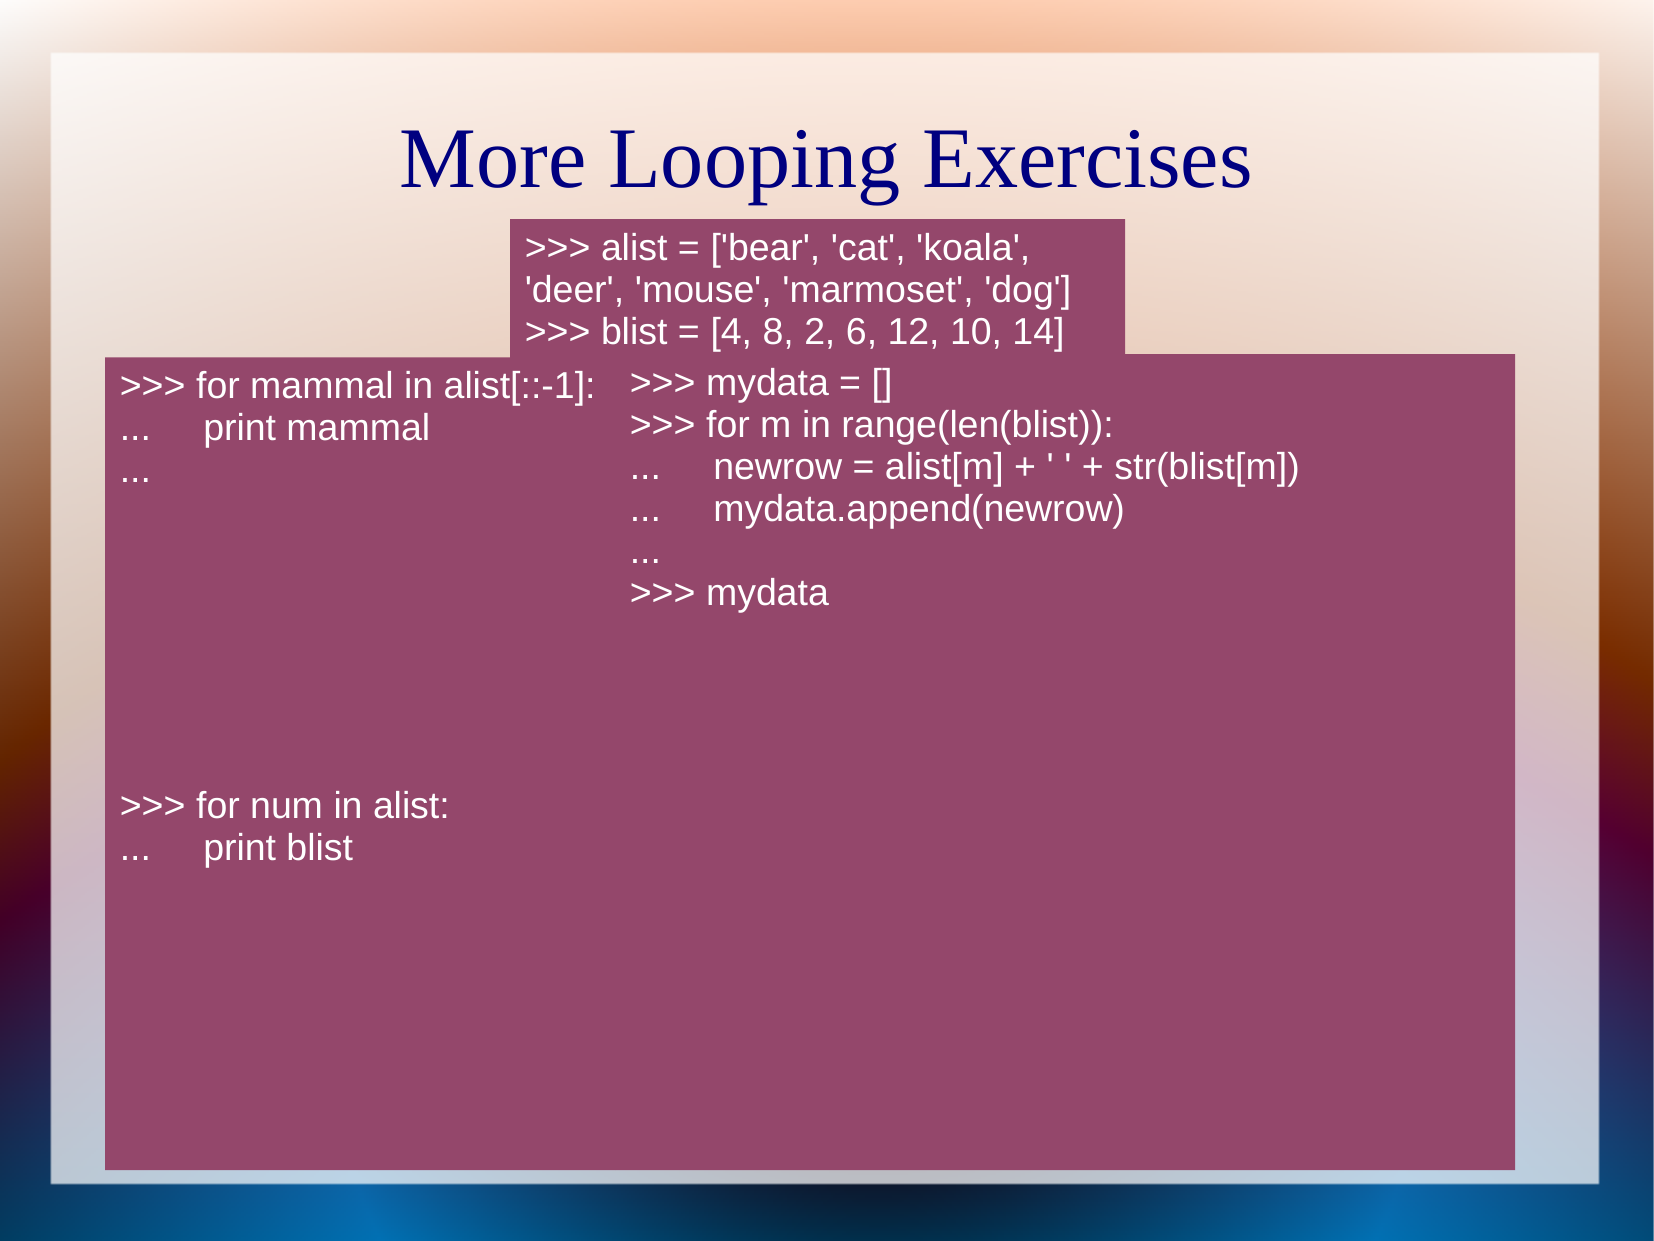

# More Looping Exercises
>>> alist = ['bear', 'cat', 'koala', 'deer', 'mouse', 'marmoset', 'dog']
>>> blist = [4, 8, 2, 6, 12, 10, 14]
>>> mydata = []
>>> for m in range(len(blist)):
... newrow = alist[m] + ' ' + str(blist[m])
... mydata.append(newrow)
...
>>> mydata
>>> for mammal in alist[::-1]:
... print mammal
...
>>> for num in alist:
... print blist